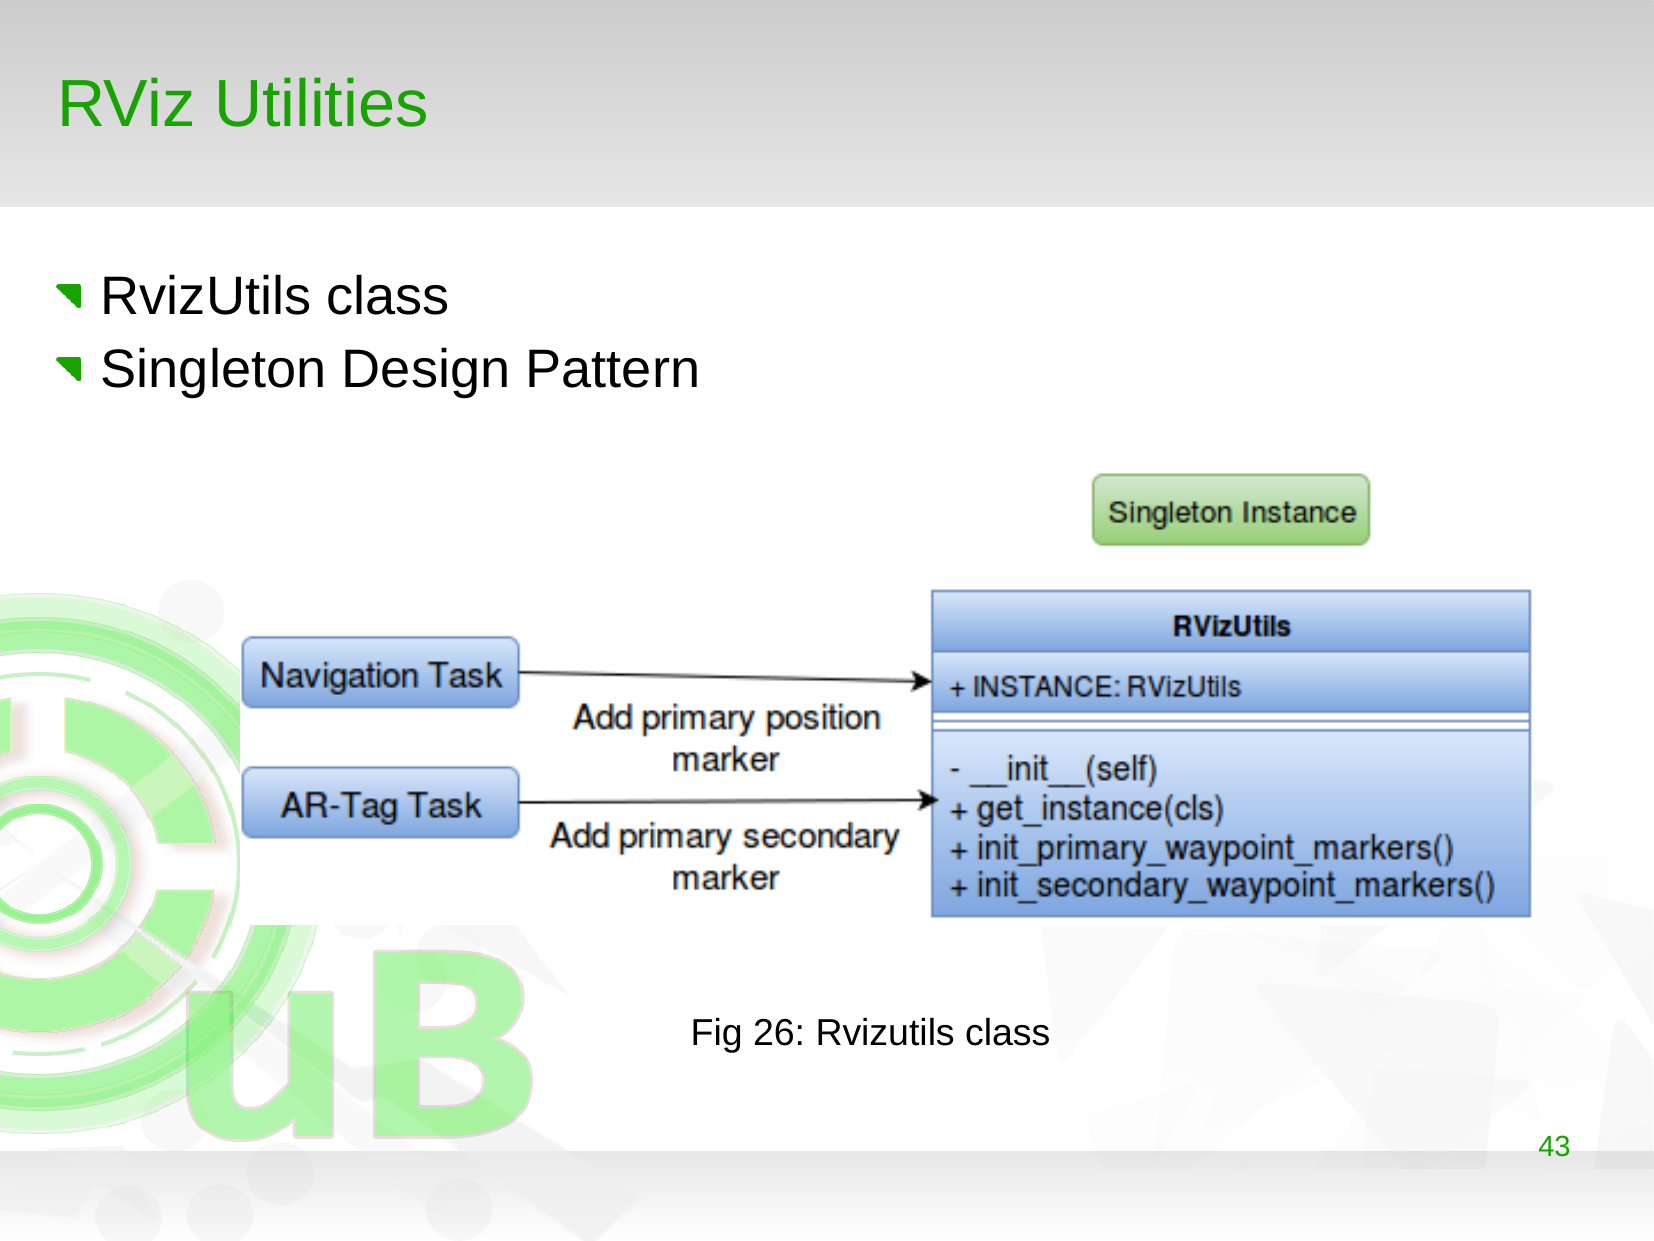

# RViz Utilities
RvizUtils class
Singleton Design Pattern
Fig 26: Rvizutils class
43